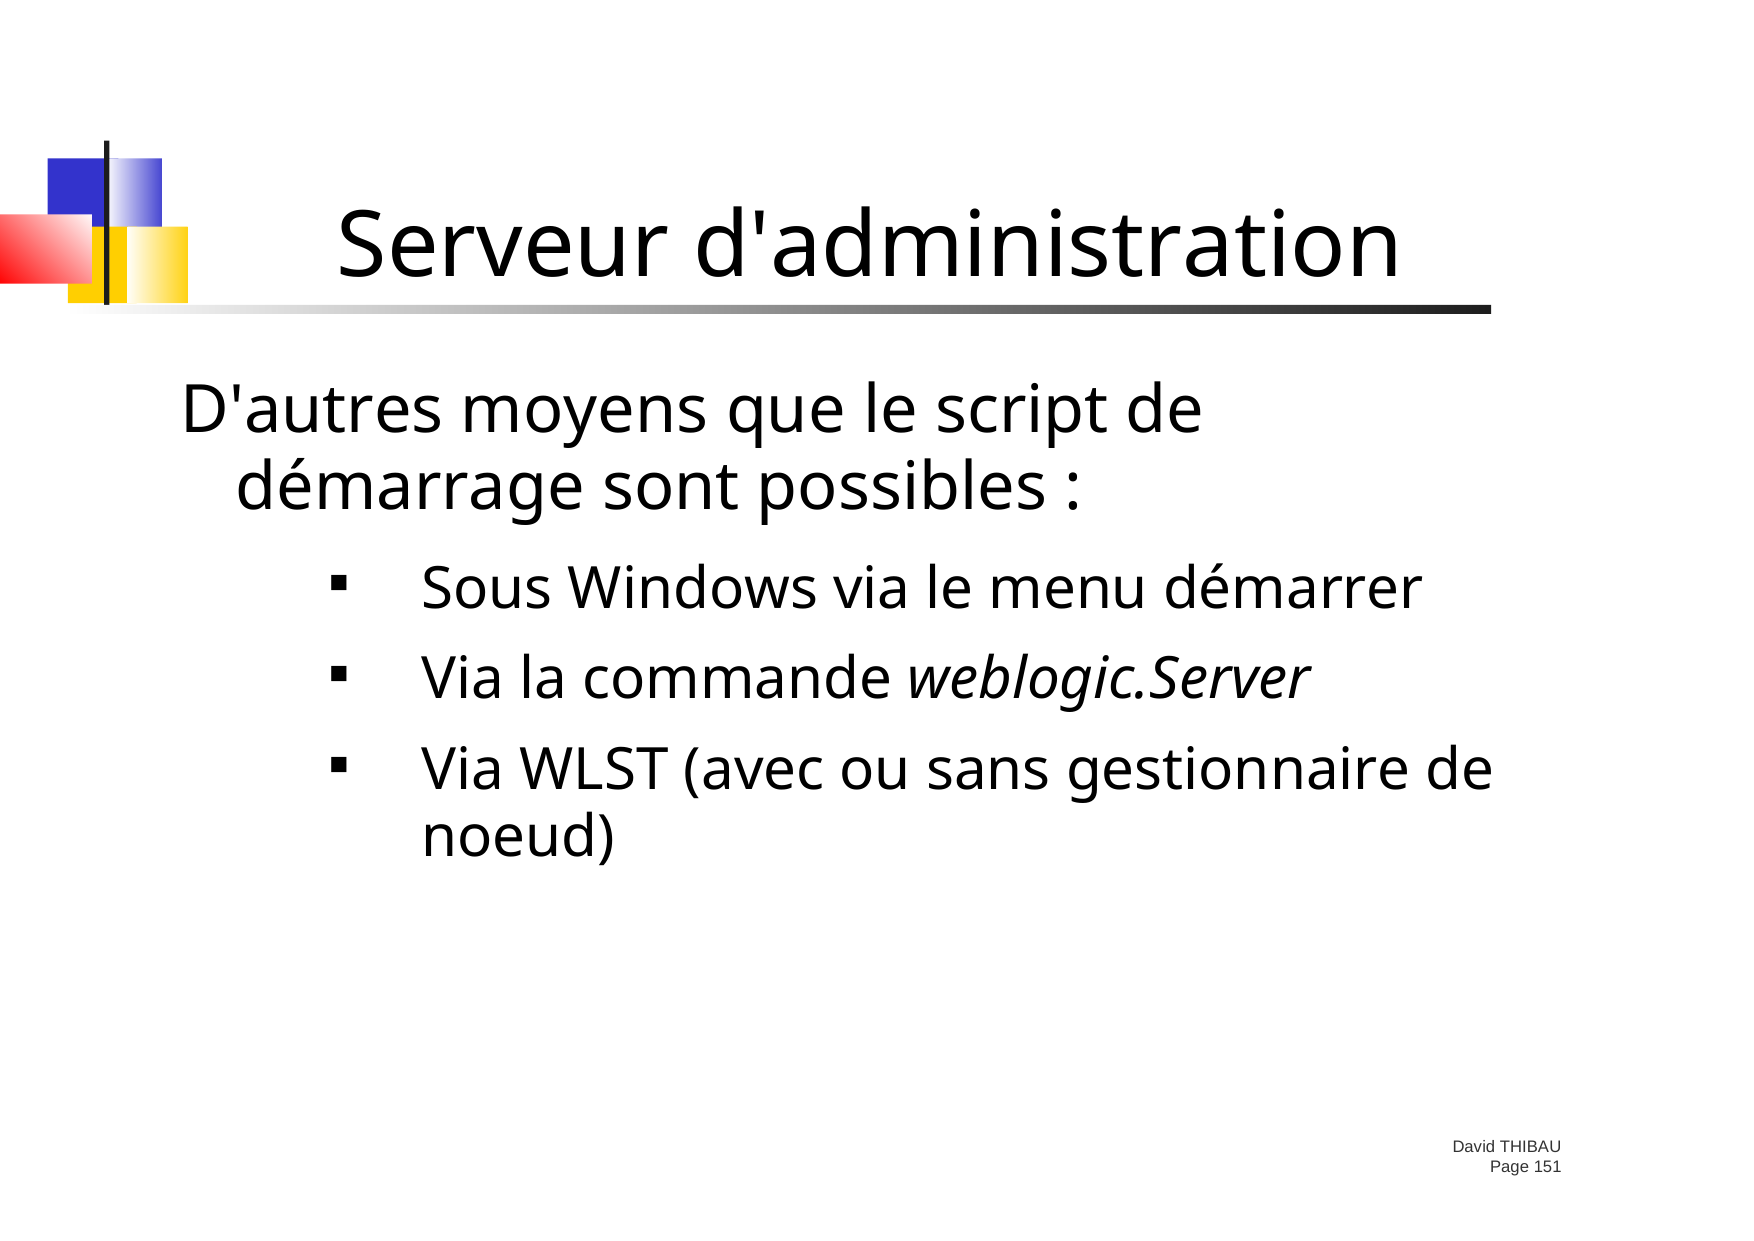

# Serveur d'administration
D'autres moyens que le script de démarrage sont possibles :
Sous Windows via le menu démarrer
Via la commande weblogic.Server
Via WLST (avec ou sans gestionnaire de noeud)